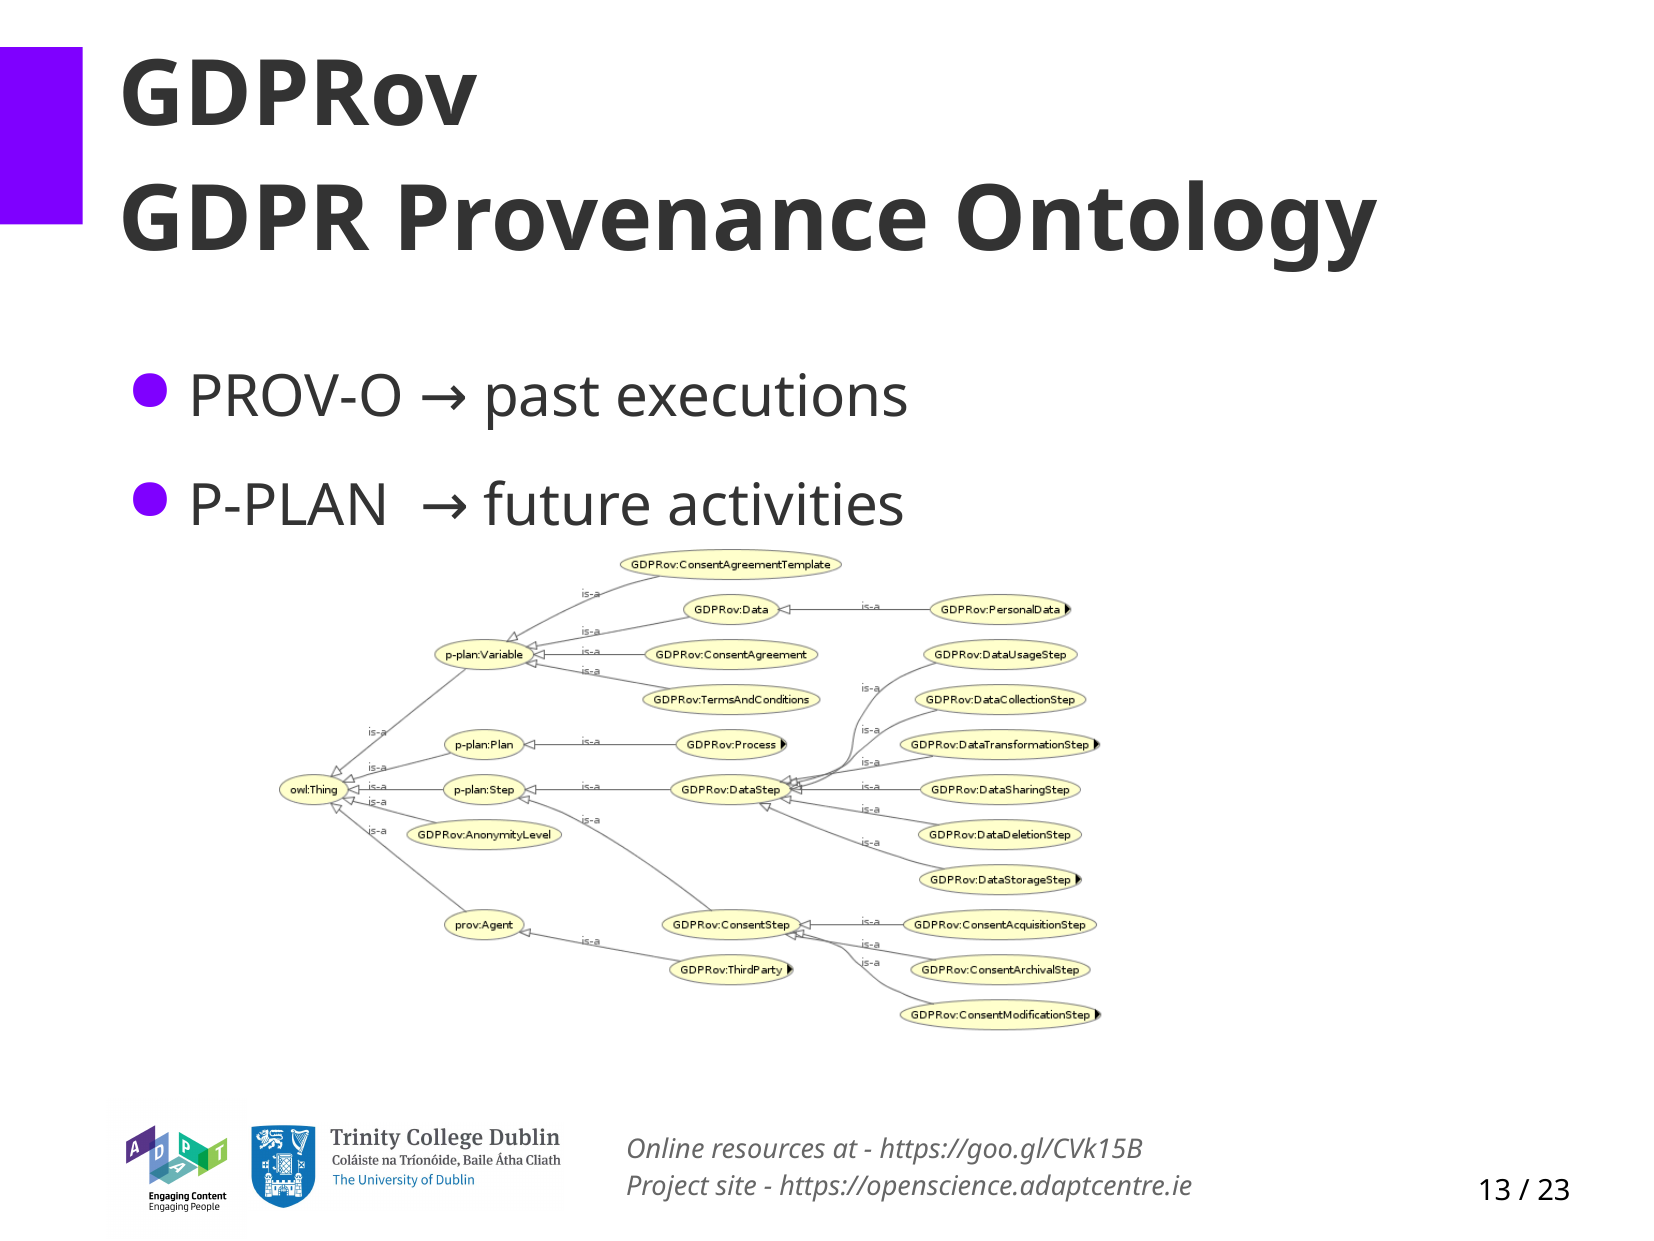

# GDPRov GDPR Provenance Ontology
 PROV-O → past executions
 P-PLAN → future activities
13